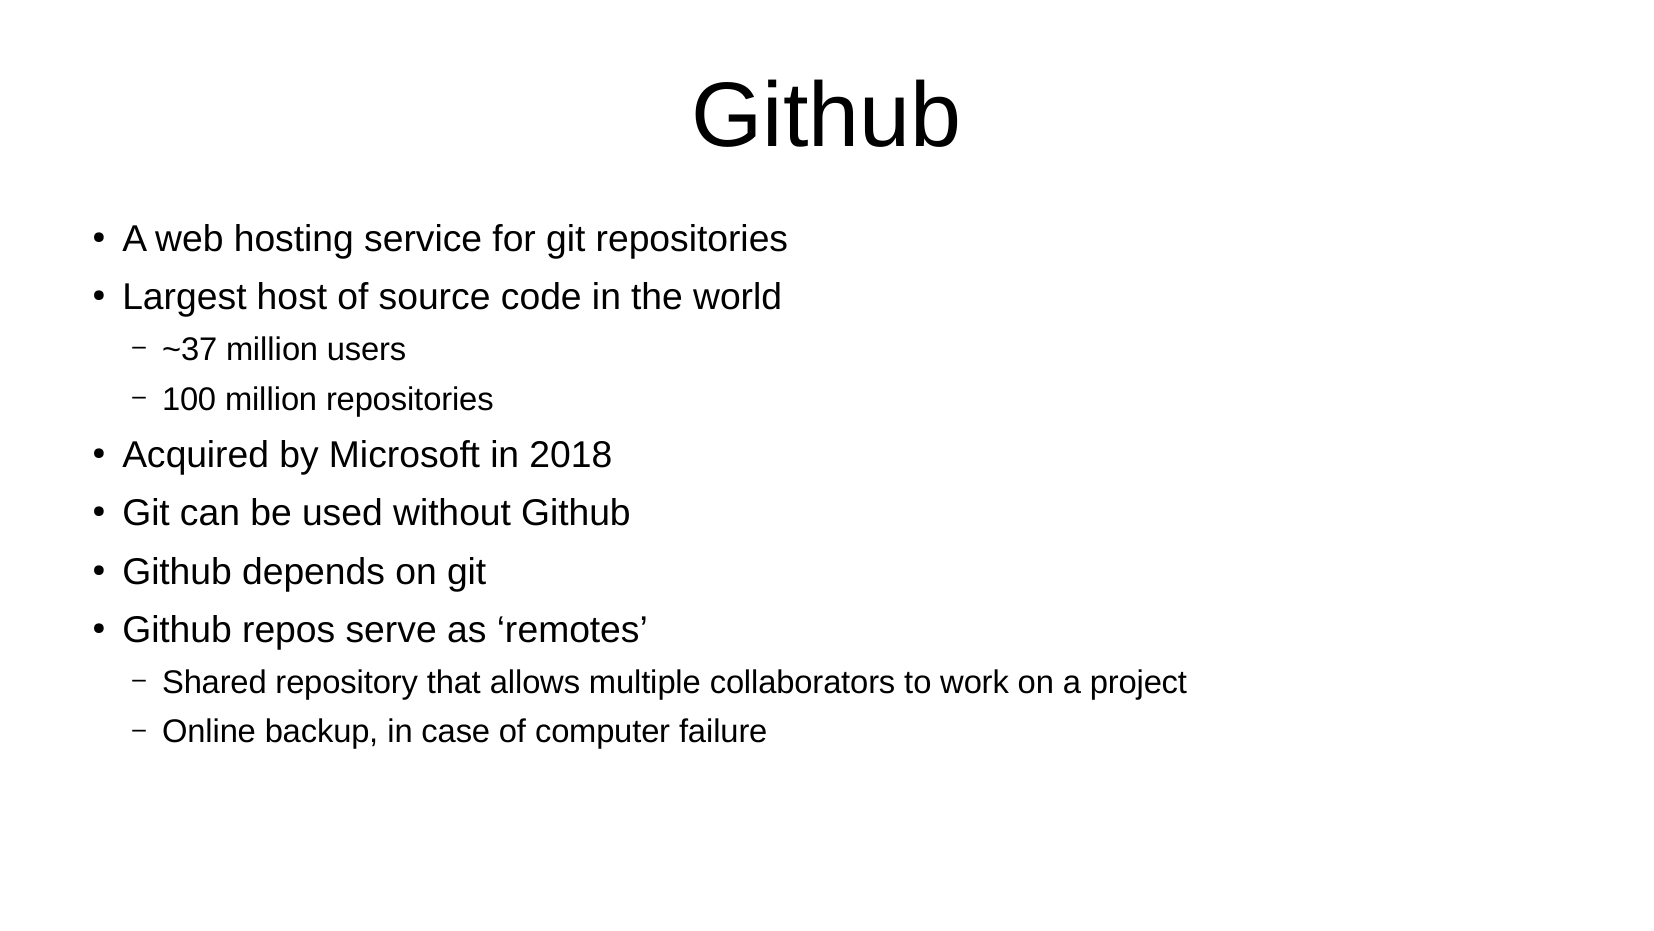

# Github
A web hosting service for git repositories
Largest host of source code in the world
~37 million users
100 million repositories
Acquired by Microsoft in 2018
Git can be used without Github
Github depends on git
Github repos serve as ‘remotes’
Shared repository that allows multiple collaborators to work on a project
Online backup, in case of computer failure